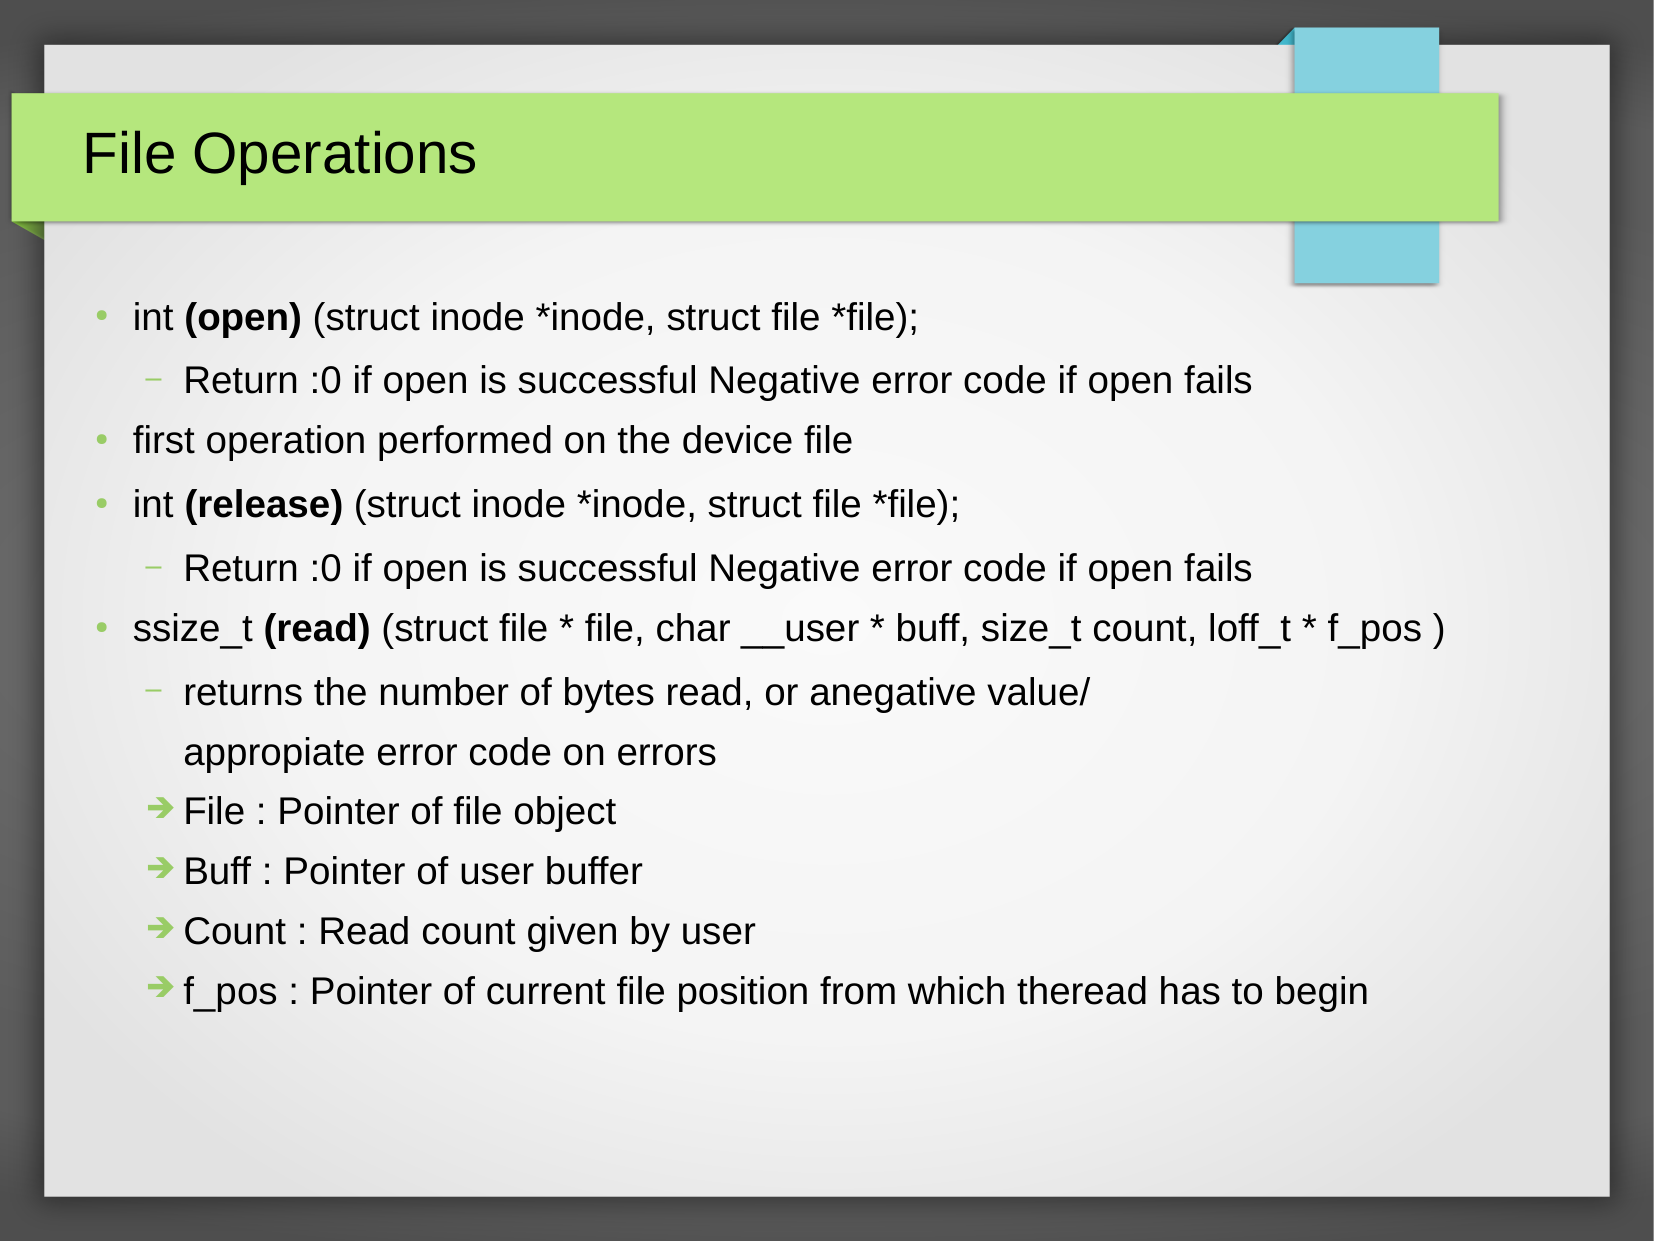

# File Operations
int (open) (struct inode *inode, struct file *file);
Return :0 if open is successful Negative error code if open fails
first operation performed on the device file
int (release) (struct inode *inode, struct file *file);
Return :0 if open is successful Negative error code if open fails
ssize_t (read) (struct file * file, char __user * buff, size_t count, loff_t * f_pos )
returns the number of bytes read, or anegative value/
appropiate error code on errors
File : Pointer of file object
Buff : Pointer of user buffer
Count : Read count given by user
f_pos : Pointer of current file position from which theread has to begin